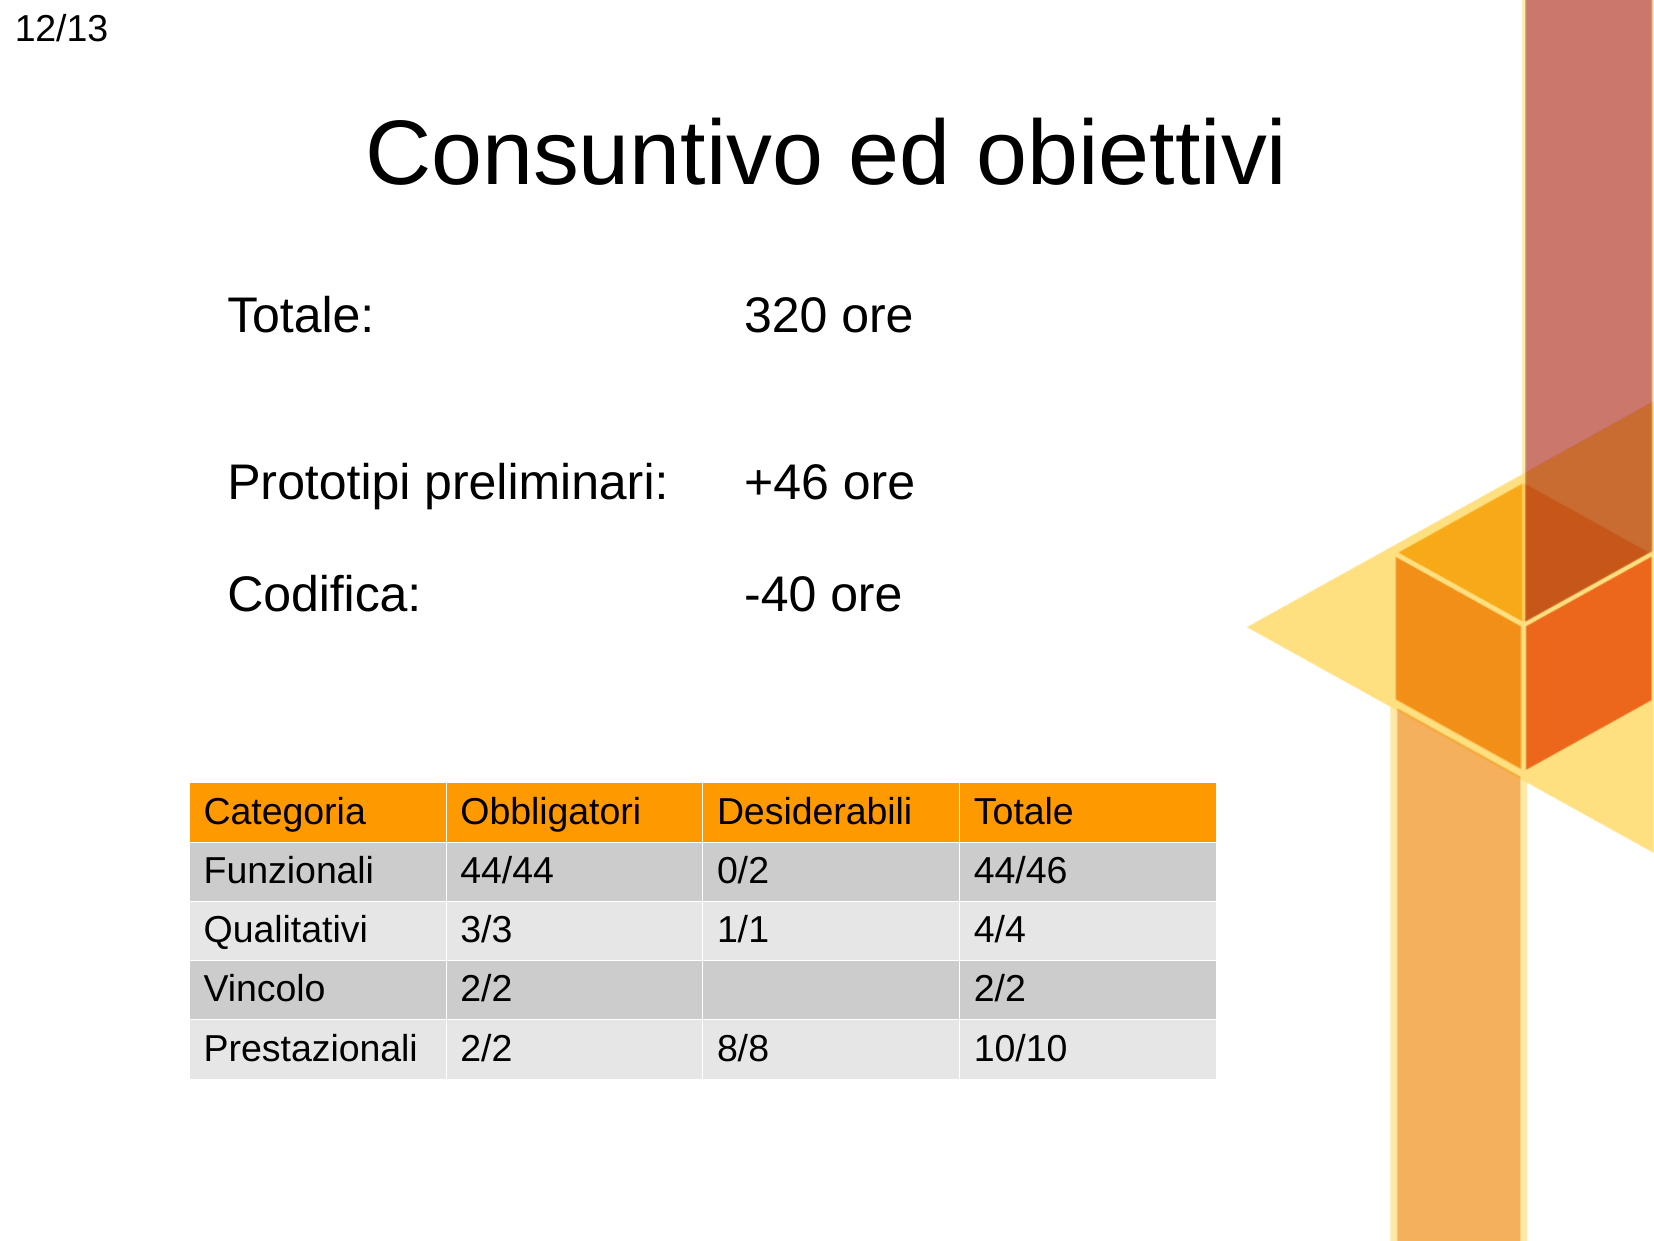

12/13
# Consuntivo ed obiettivi
Totale:						320 ore
Prototipi preliminari:		+46 ore
Codifica:					-40 ore
| Categoria | Obbligatori | Desiderabili | Totale |
| --- | --- | --- | --- |
| Funzionali | 44/44 | 0/2 | 44/46 |
| Qualitativi | 3/3 | 1/1 | 4/4 |
| Vincolo | 2/2 | | 2/2 |
| Prestazionali | 2/2 | 8/8 | 10/10 |